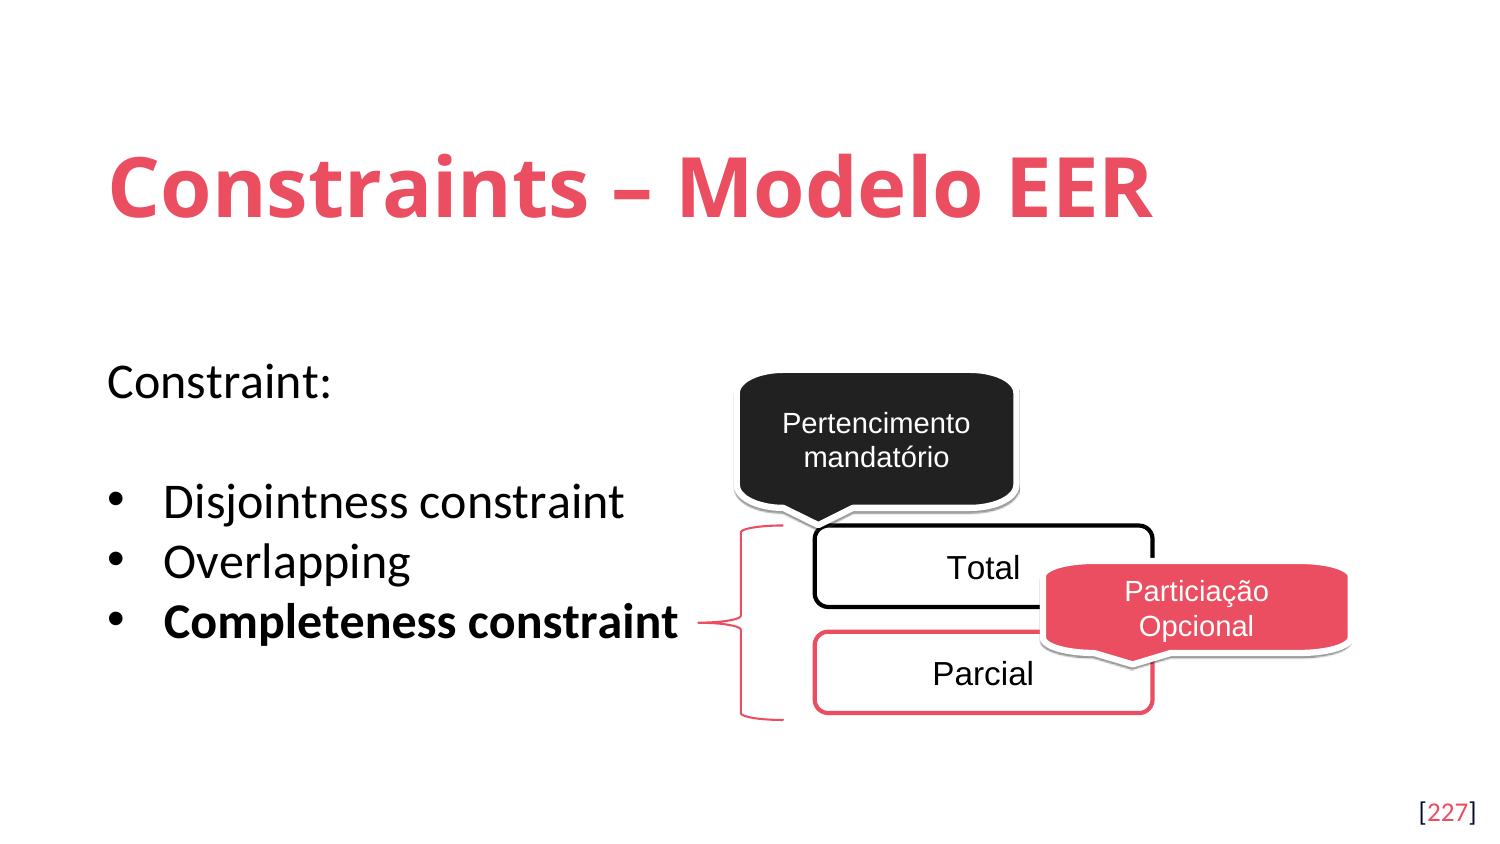

Constraints – Modelo EER
Constraint:
Disjointness constraint
Overlapping
Completeness constraint
Pertencimento mandatório
Total
Parcial
Particiação Opcional